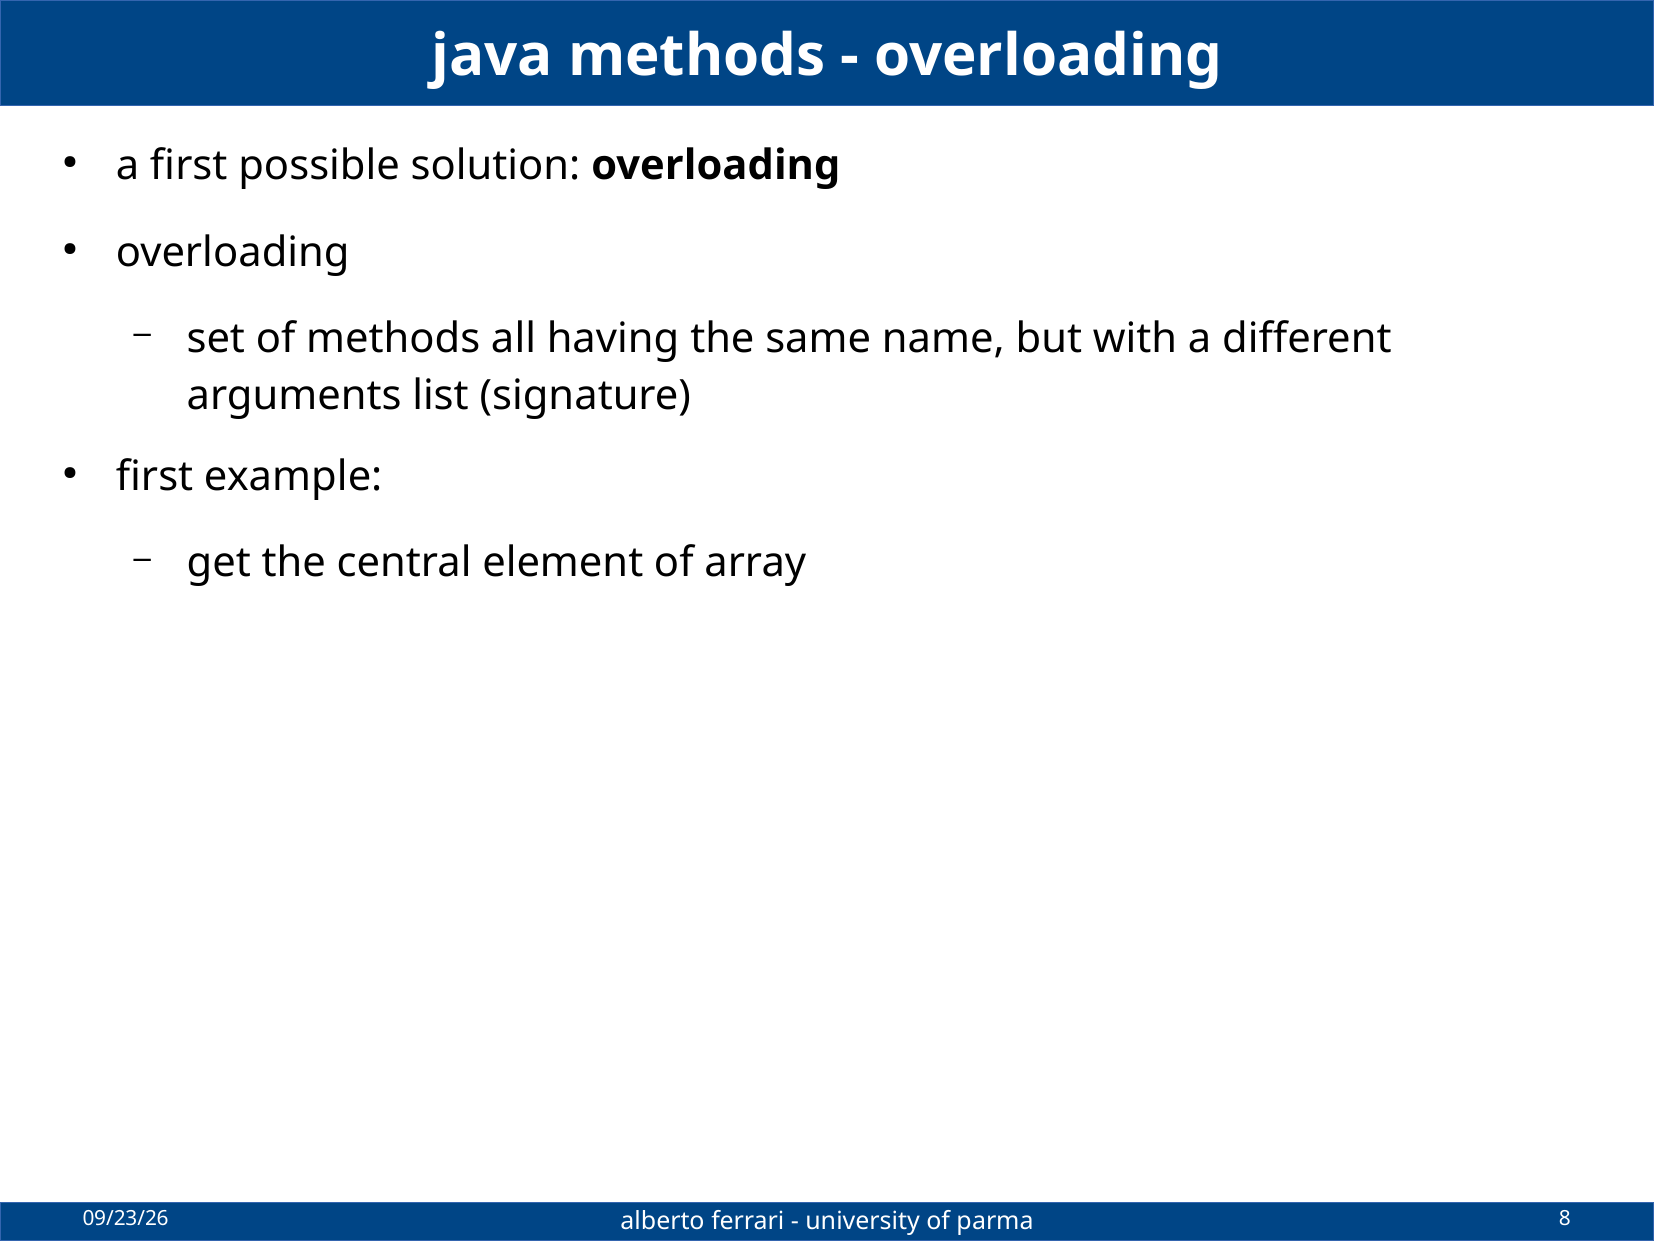

# java methods - overloading
a first possible solution: overloading
overloading
set of methods all having the same name, but with a different arguments list (signature)
first example:
get the central element of array
alberto ferrari - university of parma
8